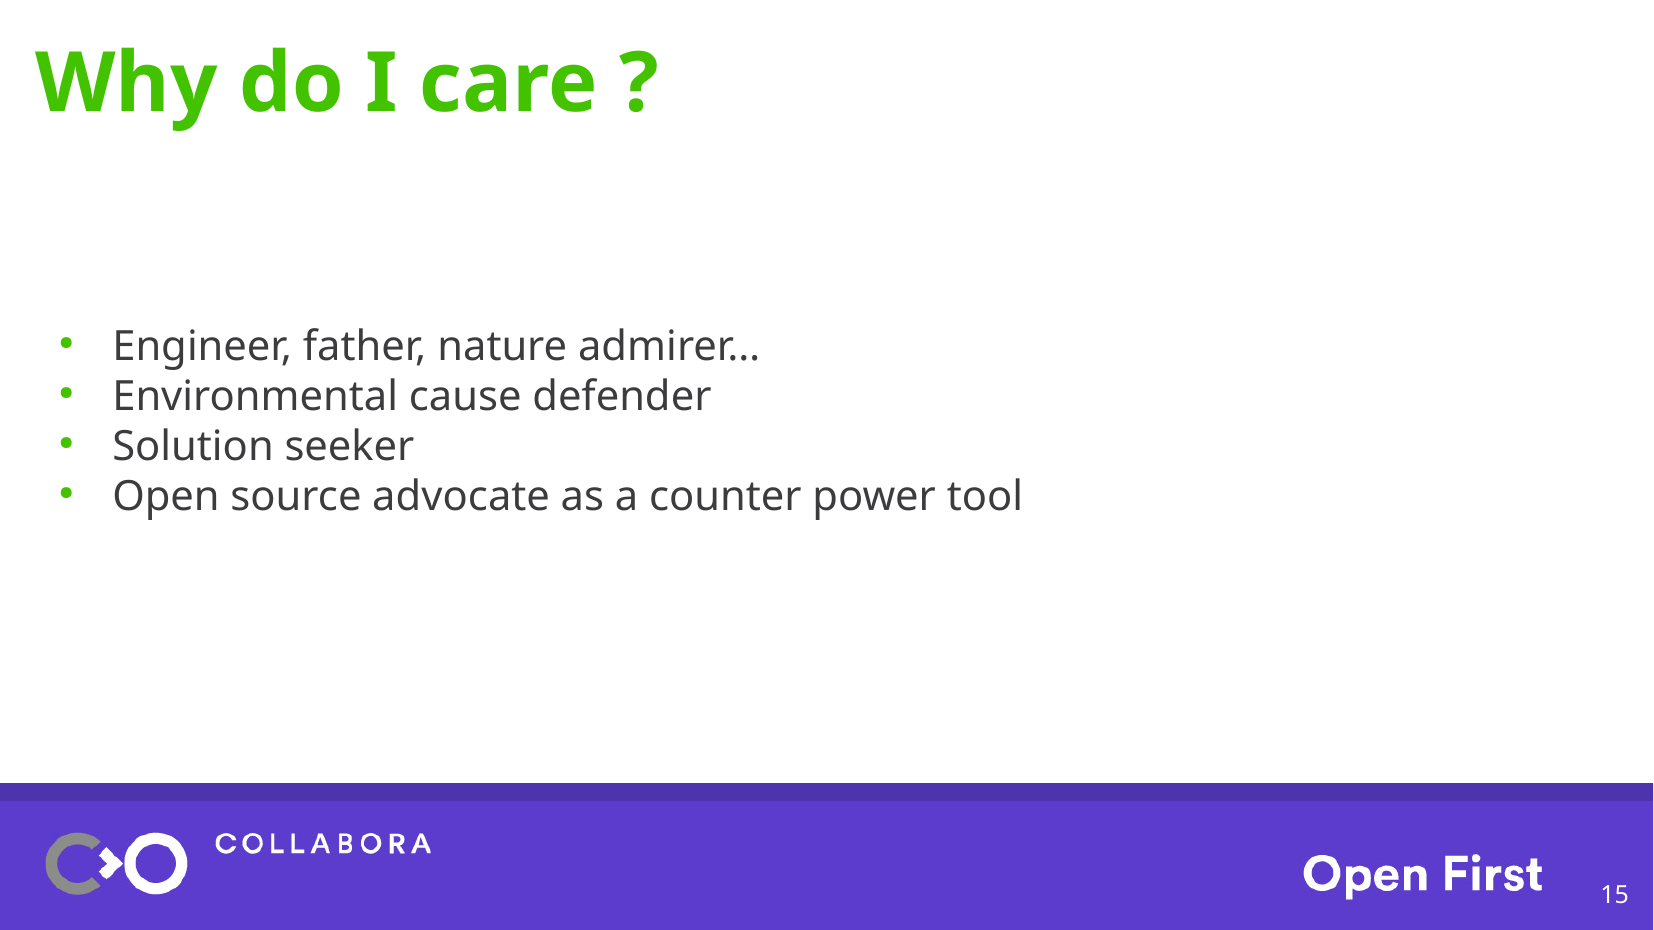

# Why do I care ?
Engineer, father, nature admirer…
Environmental cause defender
Solution seeker
Open source advocate as a counter power tool
15